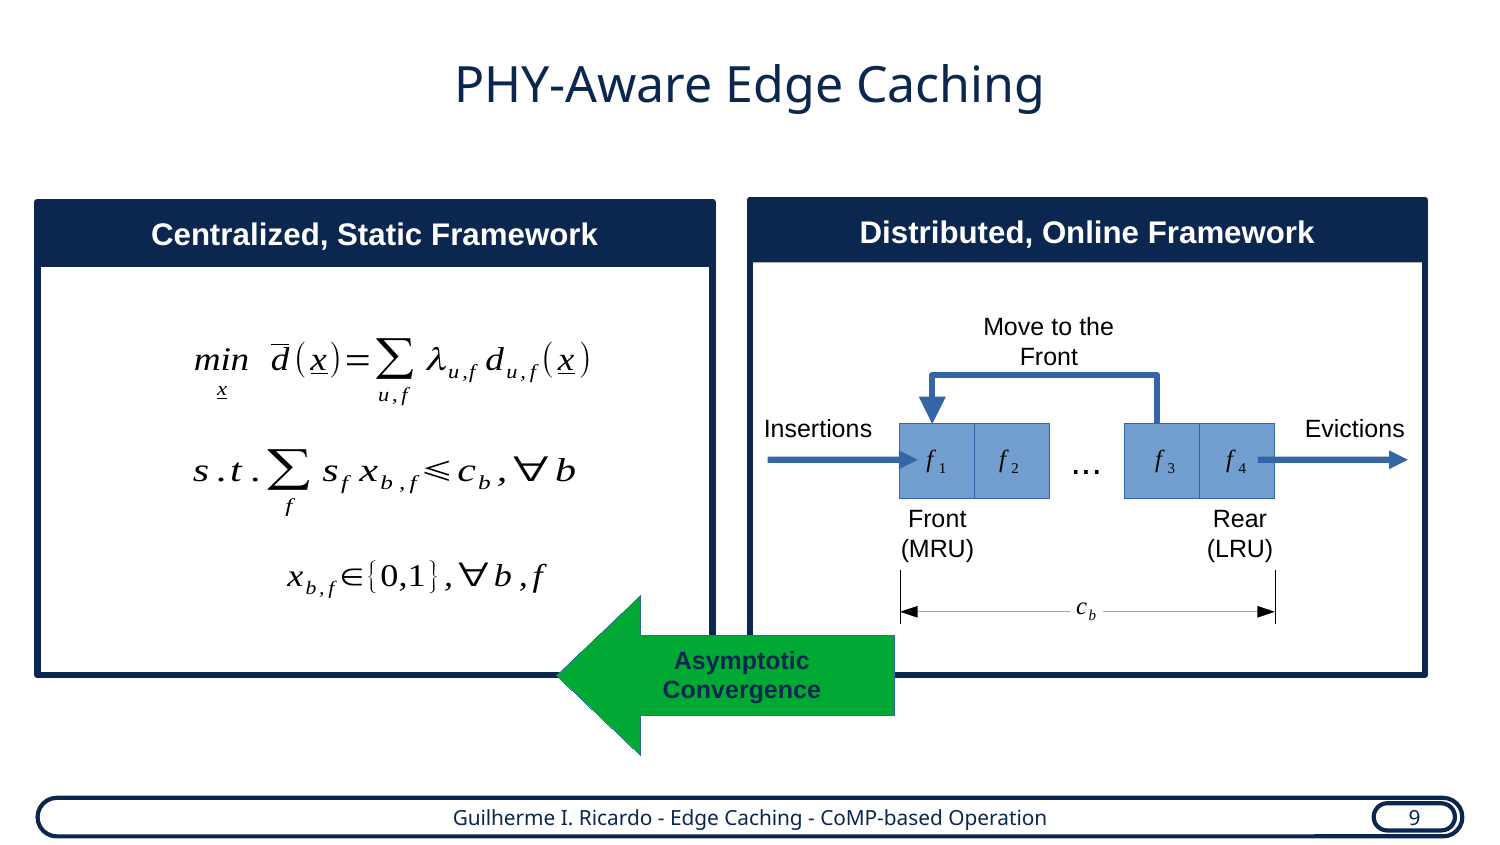

# PHY-Aware Edge Caching
Distributed, Online Framework
...
Front
(MRU)
Rear
(LRU)
Centralized, Static Framework
Move to the Front
Insertions
Evictions
Asymptotic Convergence
Guilherme I. Ricardo - Edge Caching - CoMP-based Operation
9